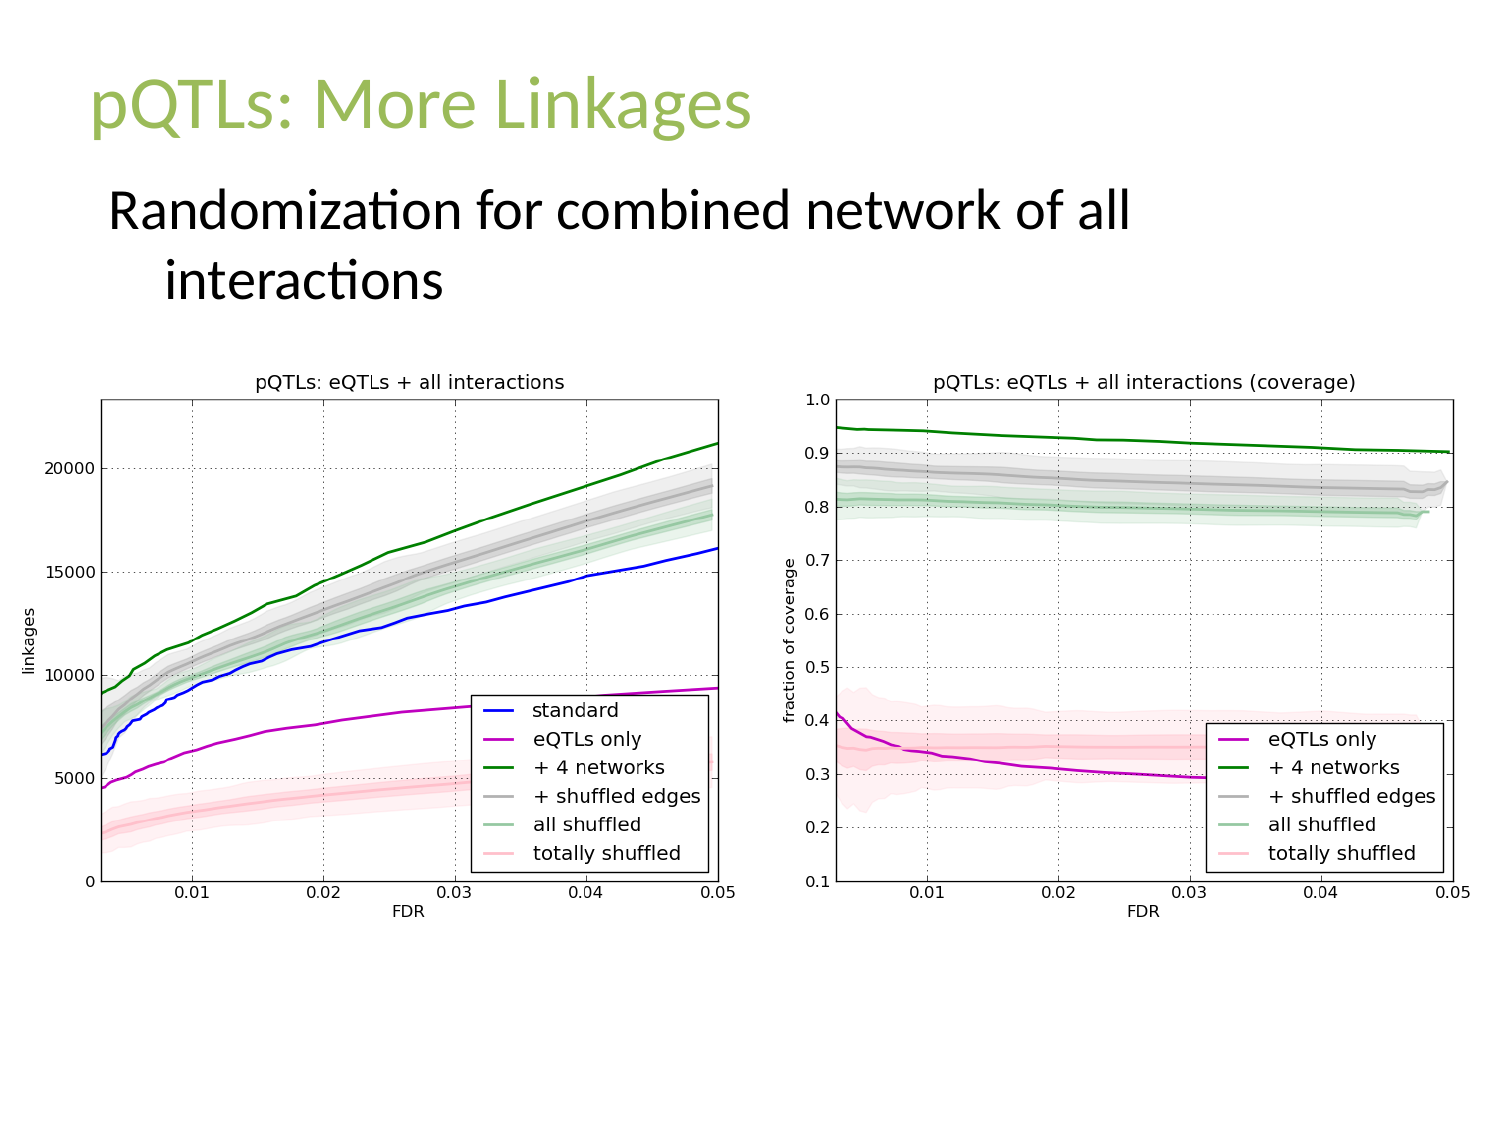

pQTLs: More Linkages
Randomization for combined network of all interactions